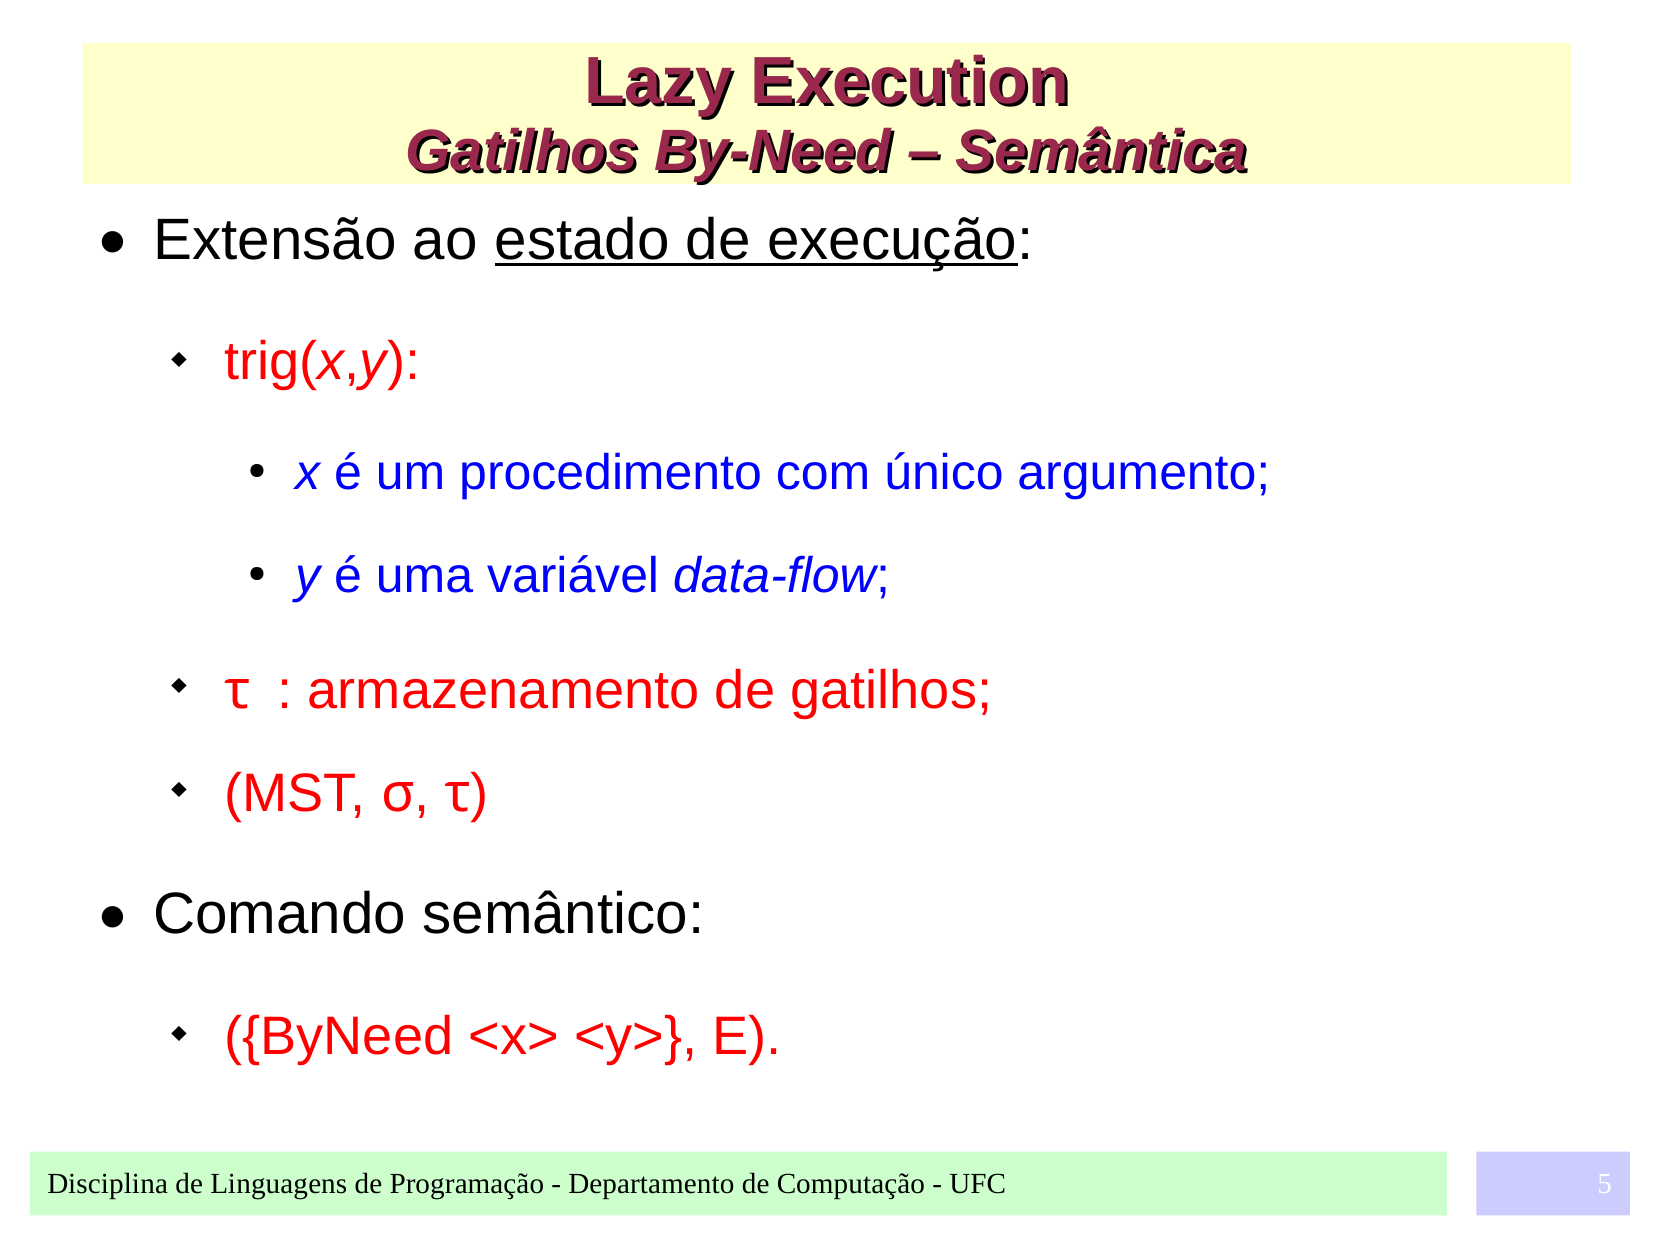

# Lazy Execution Gatilhos By-Need – Semântica
Extensão ao estado de execução:
trig(x,y):
x é um procedimento com único argumento;
y é uma variável data-flow;
τ : armazenamento de gatilhos;
(MST, σ, τ)
Comando semântico:
({ByNeed <x> <y>}, E).
Disciplina de Linguagens de Programação - Departamento de Computação - UFC
5